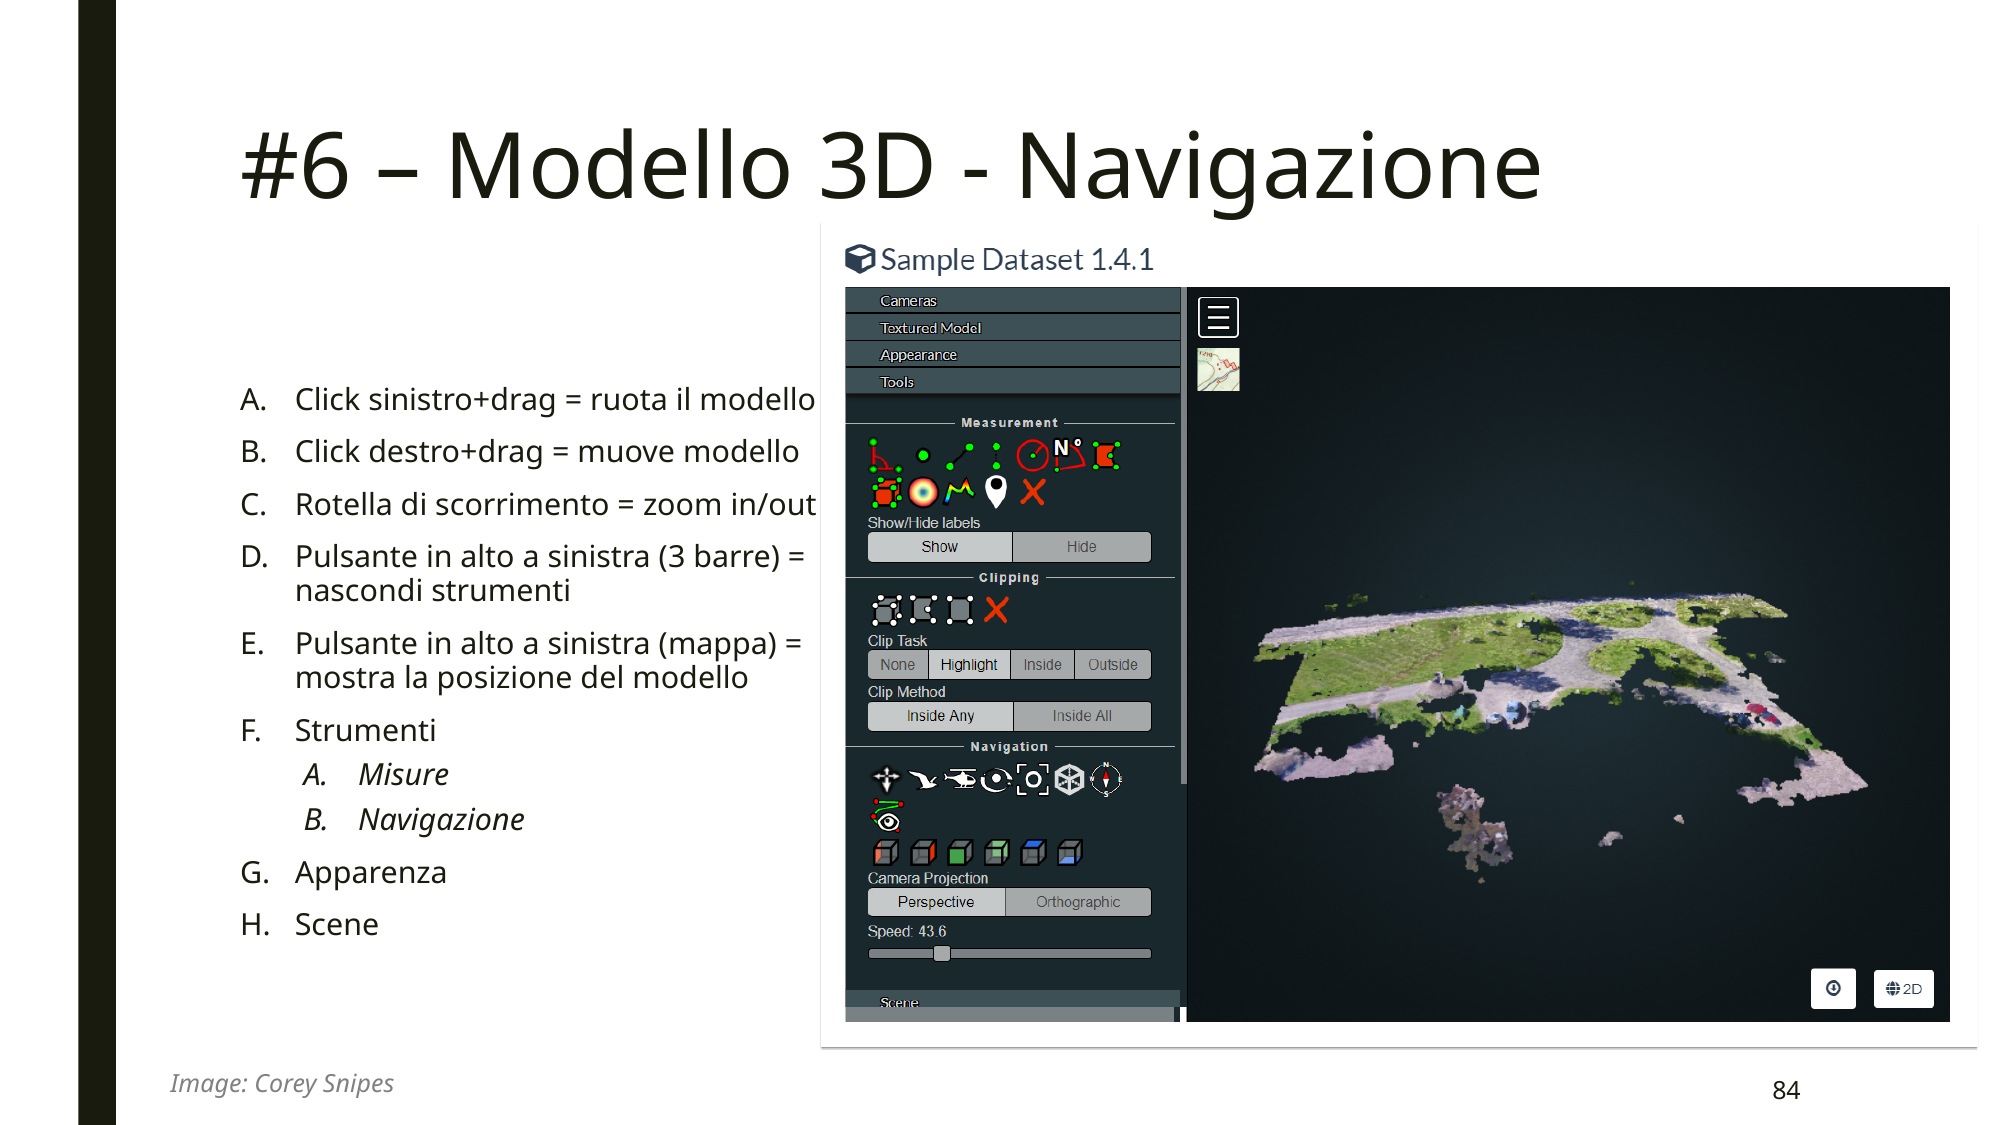

# #6 – Modello 3D - Navigazione
Click sinistro+drag = ruota il modello
Click destro+drag = muove modello
Rotella di scorrimento = zoom in/out
Pulsante in alto a sinistra (3 barre) = nascondi strumenti
Pulsante in alto a sinistra (mappa) = mostra la posizione del modello
Strumenti
Misure
Navigazione
Apparenza
Scene
Image: Corey Snipes